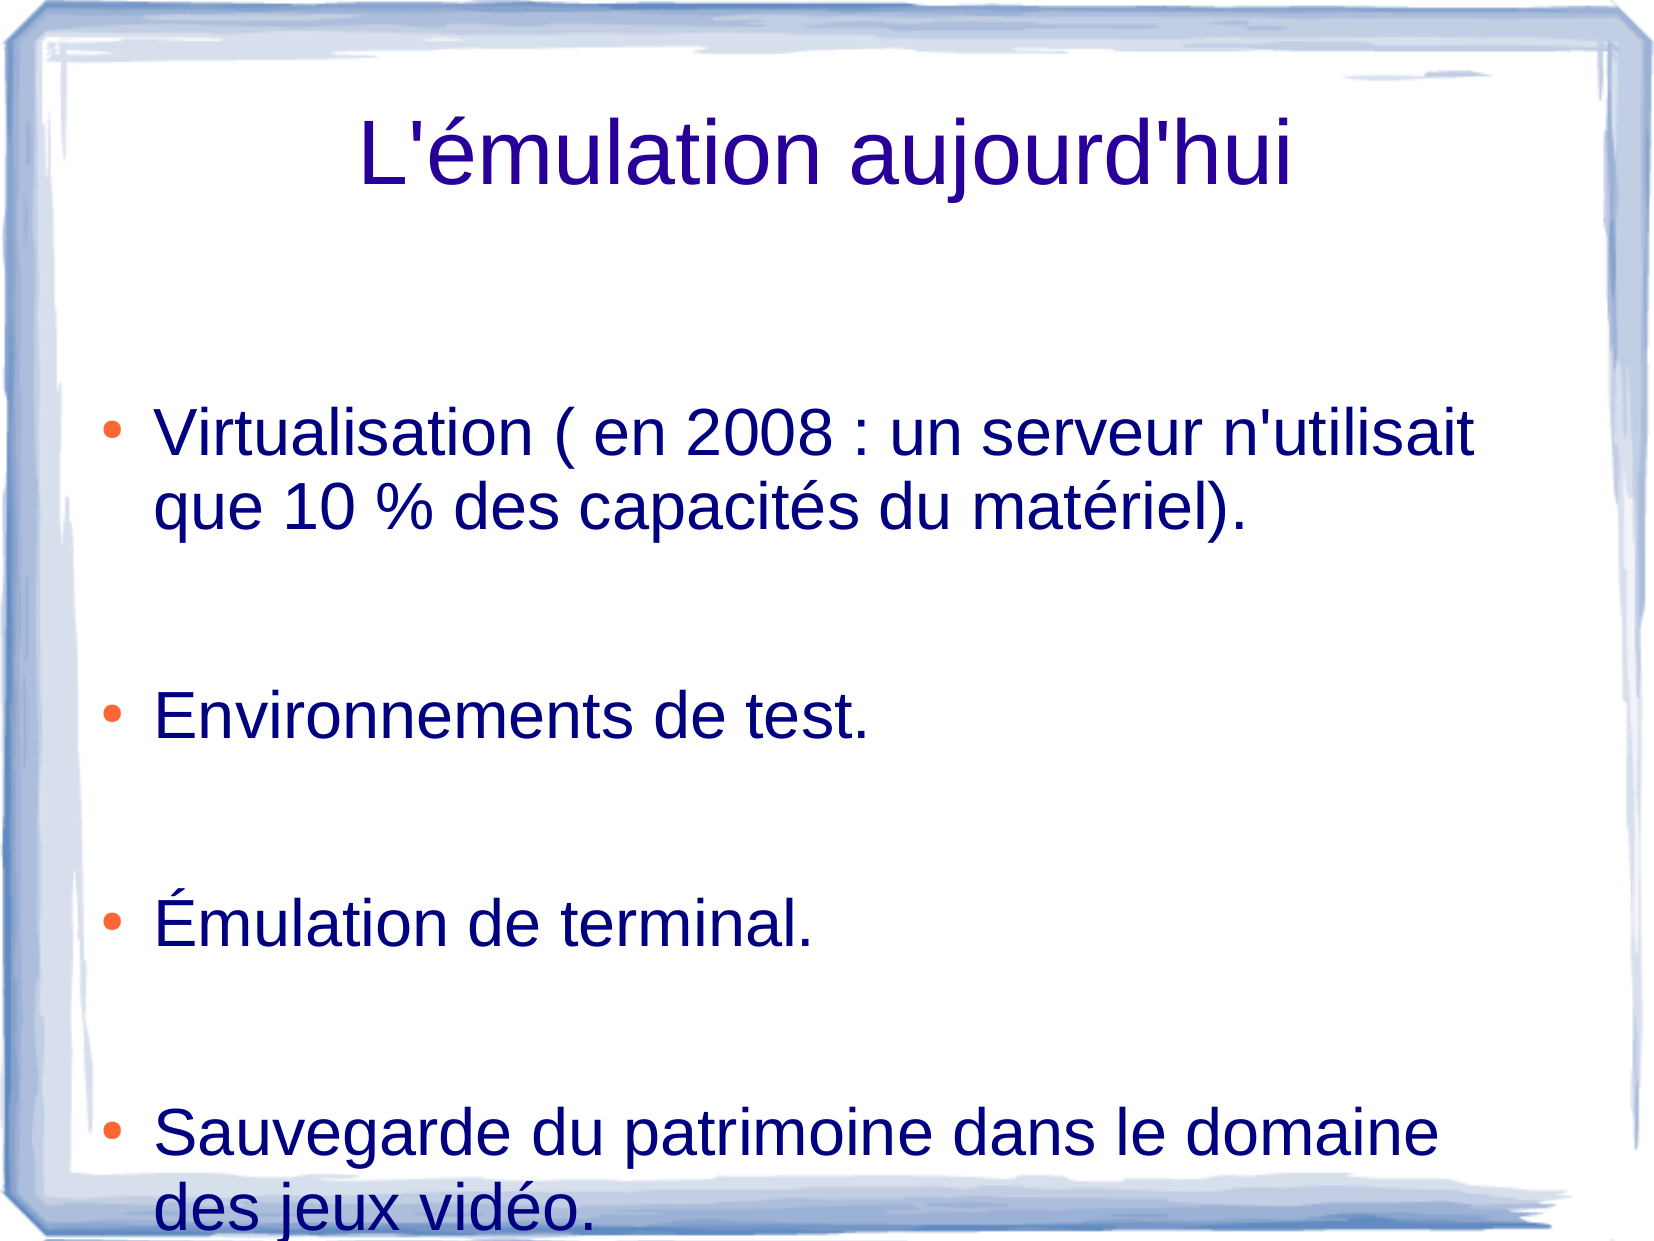

# L'émulation aujourd'hui
Virtualisation ( en 2008 : un serveur n'utilisait que 10 % des capacités du matériel).
Environnements de test.
Émulation de terminal.
Sauvegarde du patrimoine dans le domaine des jeux vidéo.